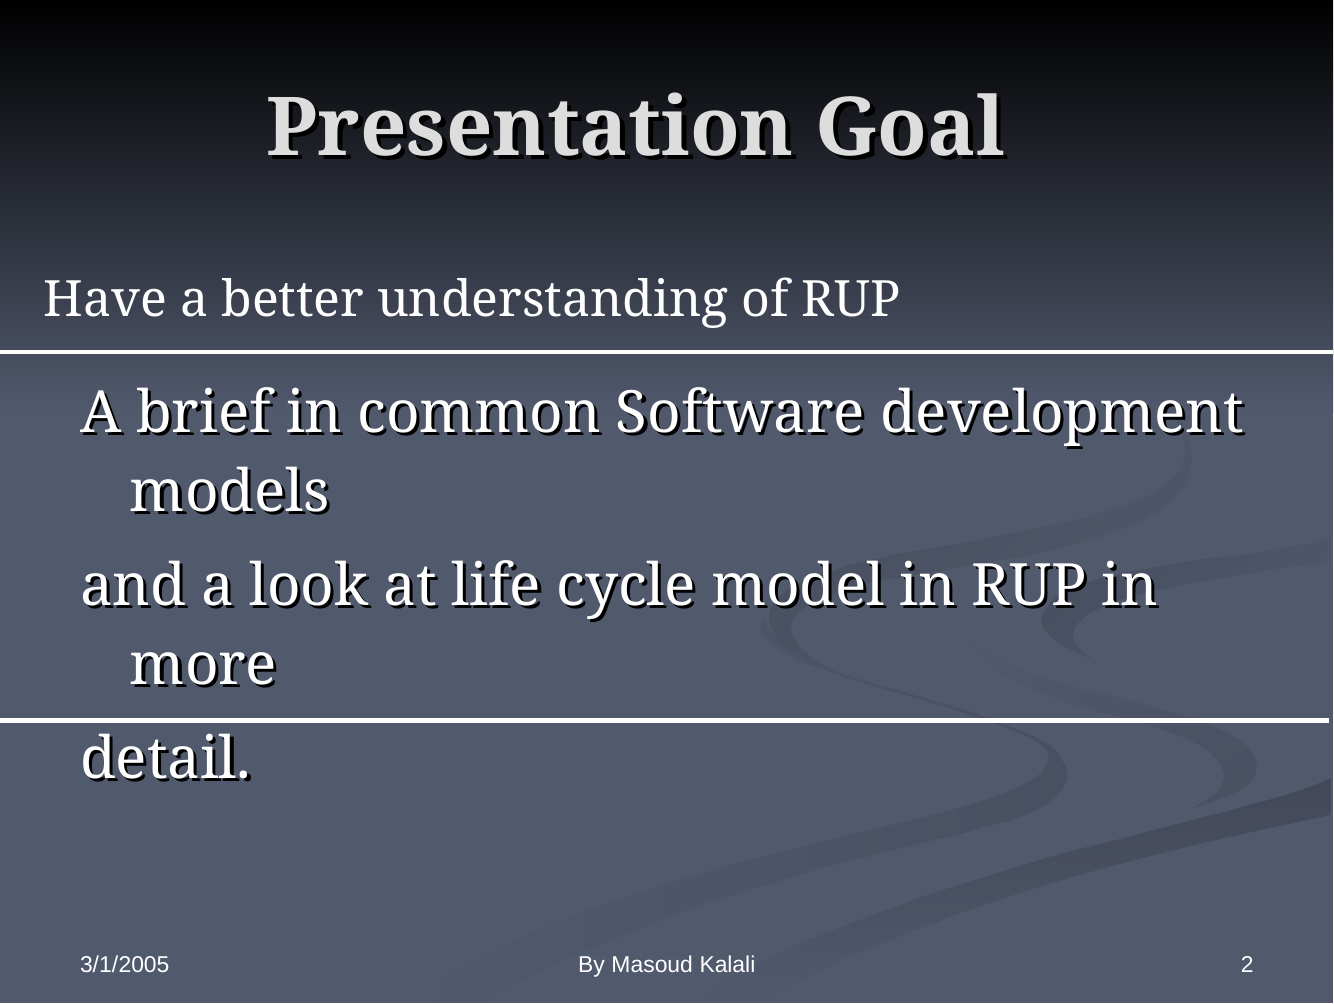

# Presentation Goal
Have a better understanding of RUP
A brief in common Software development models
and a look at life cycle model in RUP in more
detail.
By Masoud Kalali
2
3/1/2005